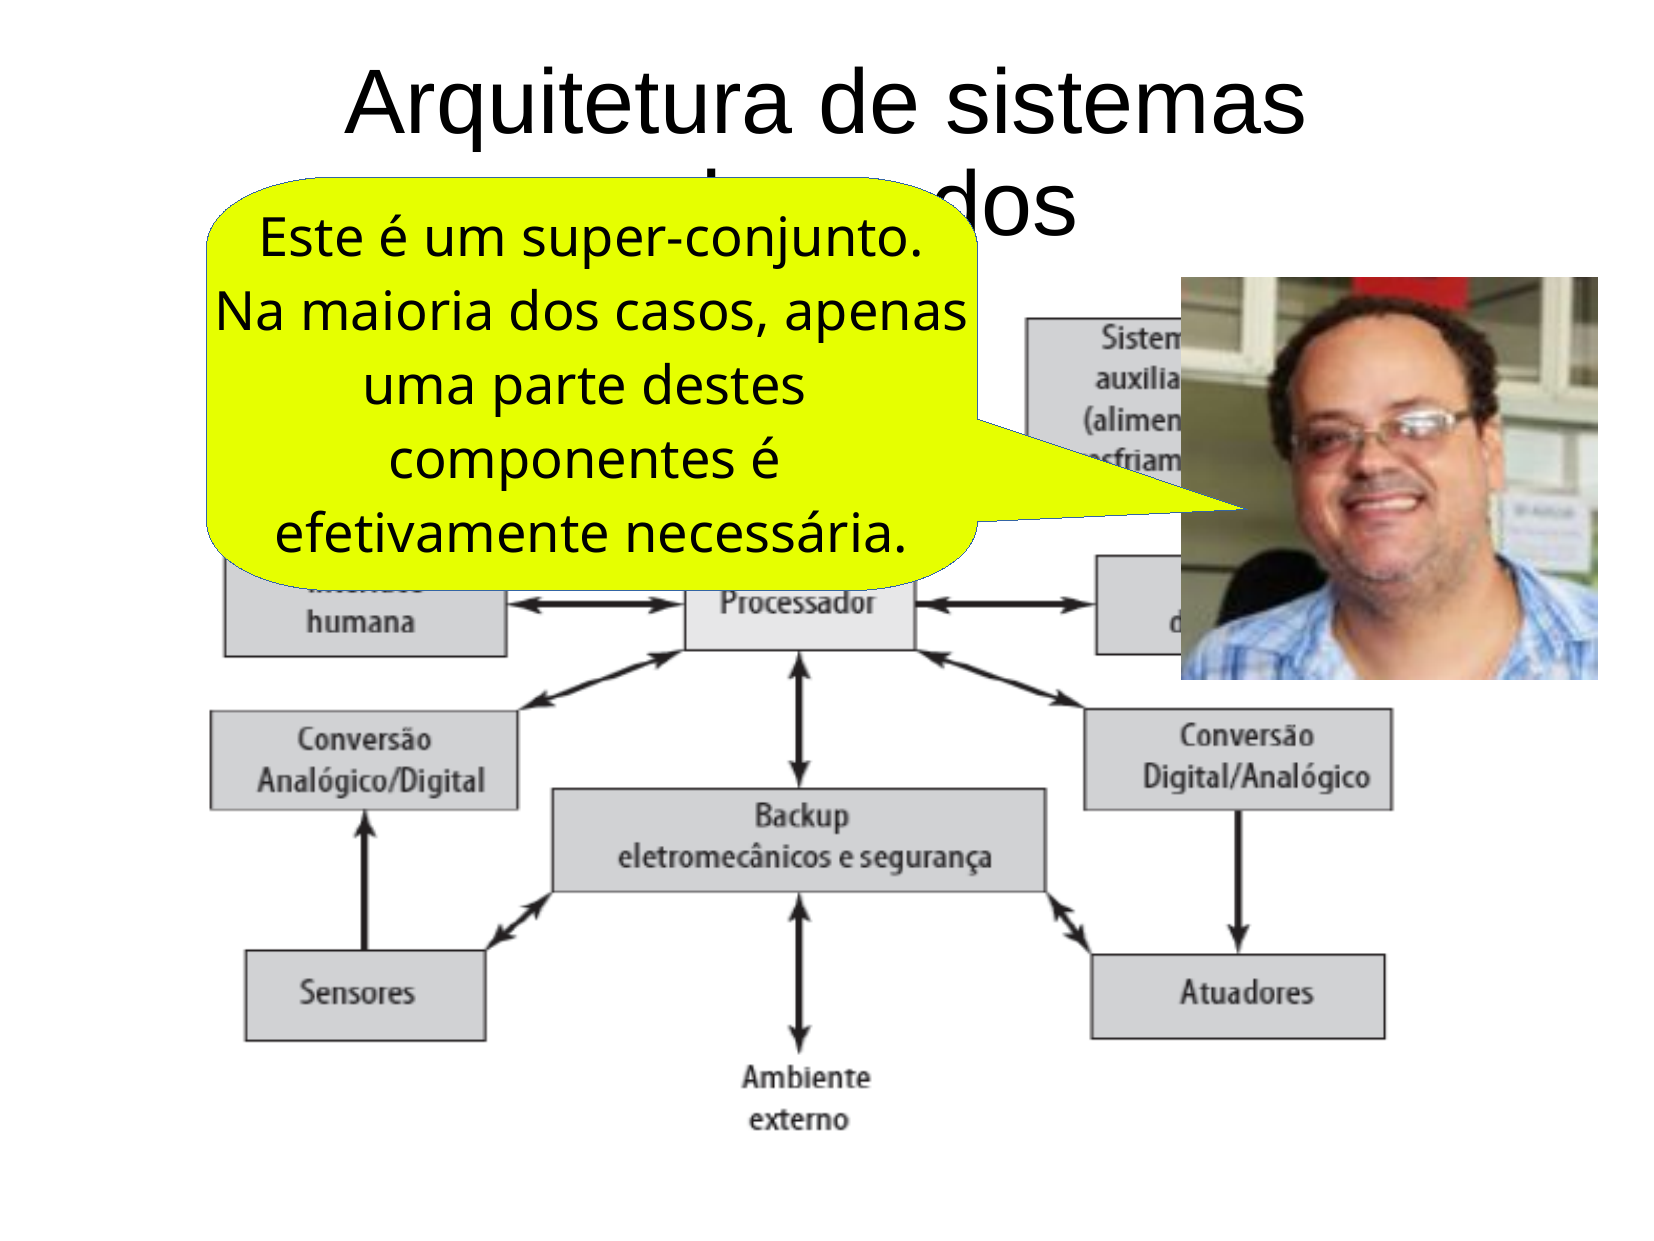

# Arquitetura de sistemas embarcados
Este é um super-conjunto.
Na maioria dos casos, apenas
uma parte destes
componentes é
efetivamente necessária.